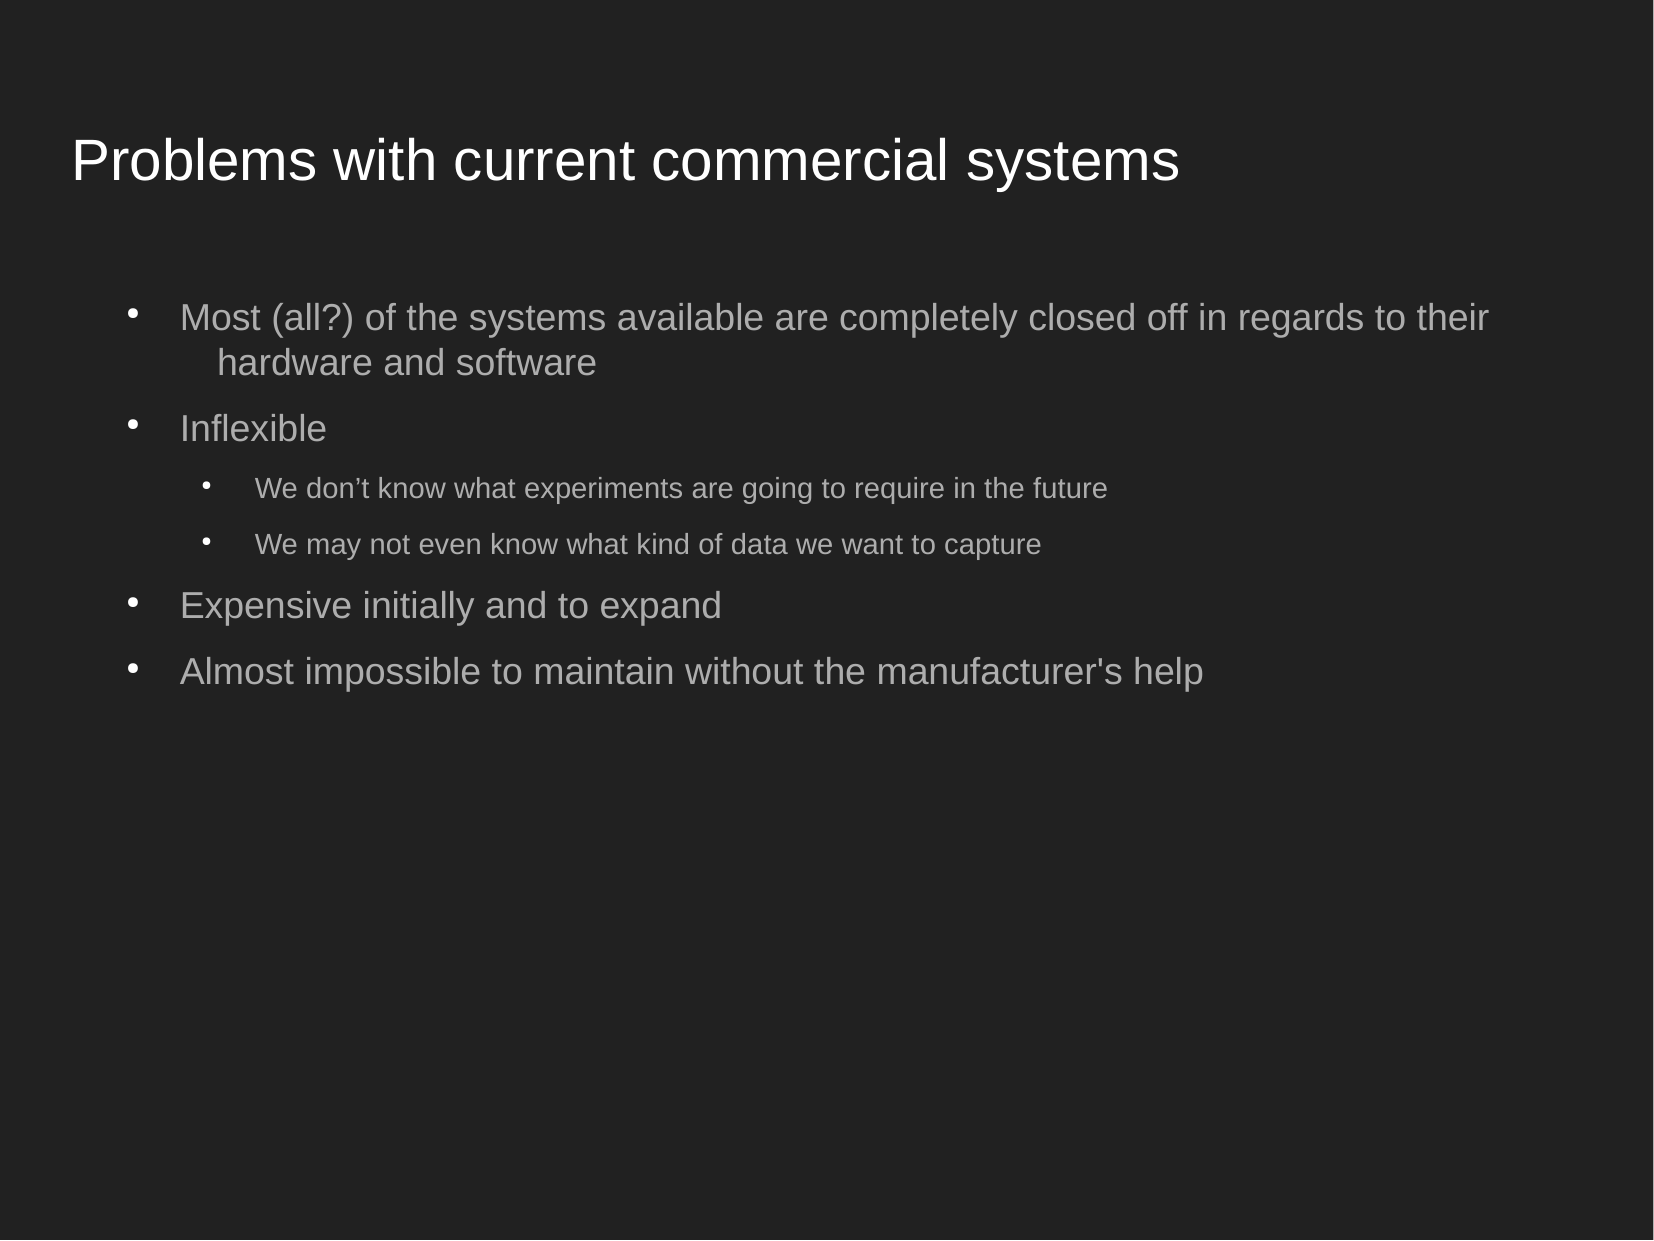

# Problems with current commercial systems
Most (all?) of the systems available are completely closed off in regards to their hardware and software
Inflexible
We don’t know what experiments are going to require in the future
We may not even know what kind of data we want to capture
Expensive initially and to expand
Almost impossible to maintain without the manufacturer's help